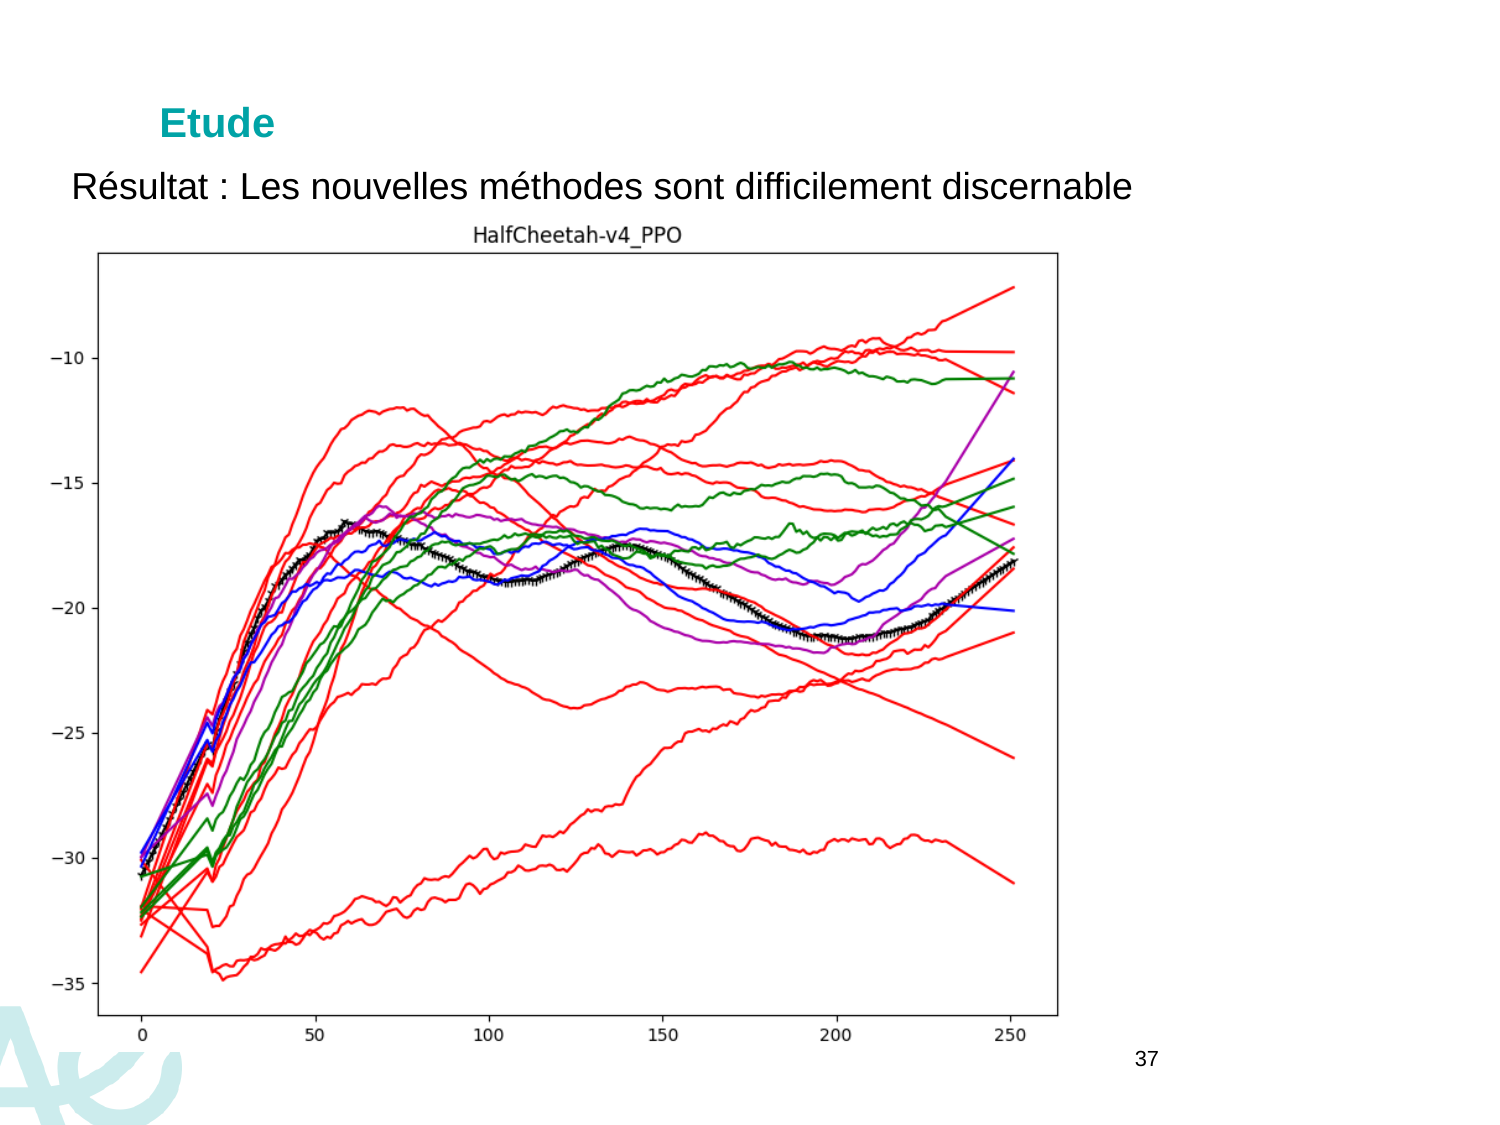

Etude
Résultat : Les nouvelles méthodes sont difficilement discernable